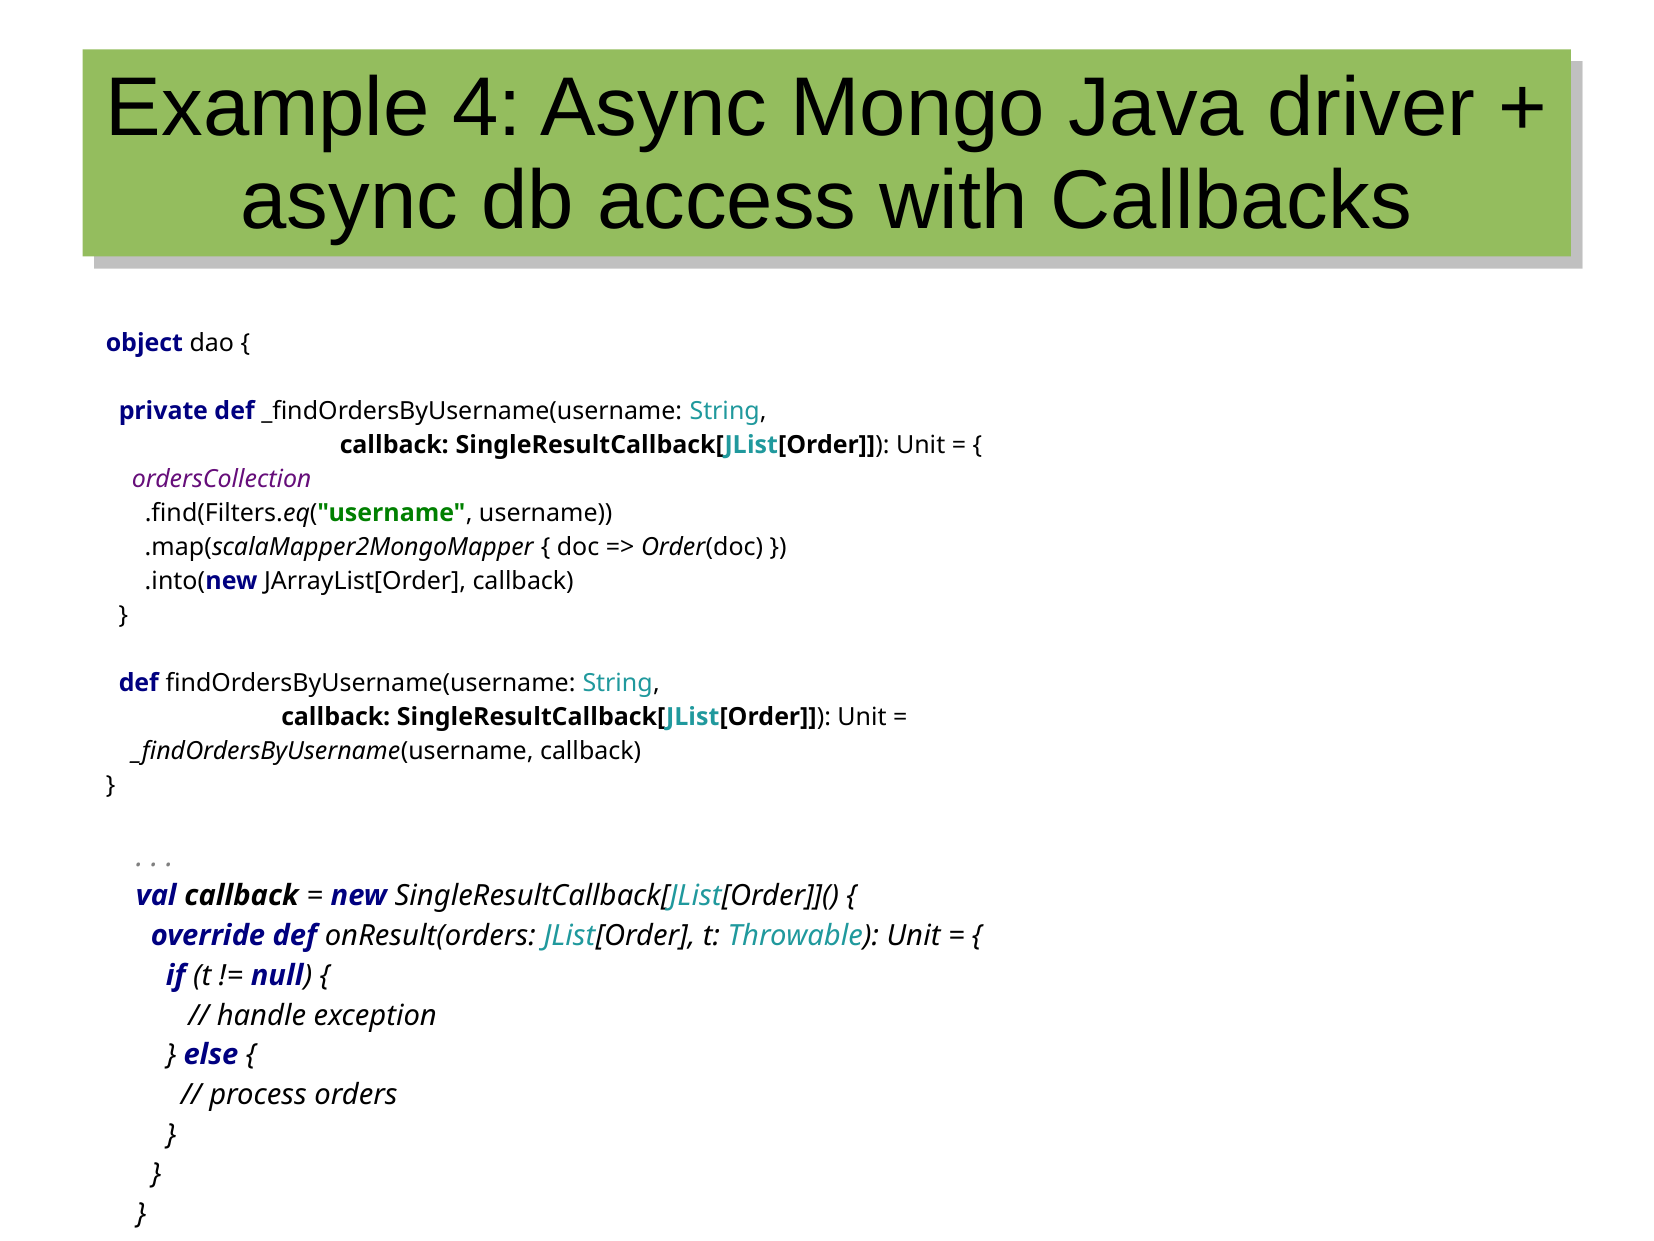

# Example 4: Async Mongo Java driver + async db access with Callbacks
object dao {
 private def _findOrdersByUsername(username: String,
 callback: SingleResultCallback[JList[Order]]): Unit = {
 ordersCollection
 .find(Filters.eq("username", username))
 .map(scalaMapper2MongoMapper { doc => Order(doc) })
 .into(new JArrayList[Order], callback)
 }
 def findOrdersByUsername(username: String,
 callback: SingleResultCallback[JList[Order]]): Unit =
 _findOrdersByUsername(username, callback)
}
 . . .
 val callback = new SingleResultCallback[JList[Order]]() {
 override def onResult(orders: JList[Order], t: Throwable): Unit = {
 if (t != null) {
 // handle exception
 } else {
 // process orders
 }
 }
 }
 findOrdersByUsername("homer", callback);